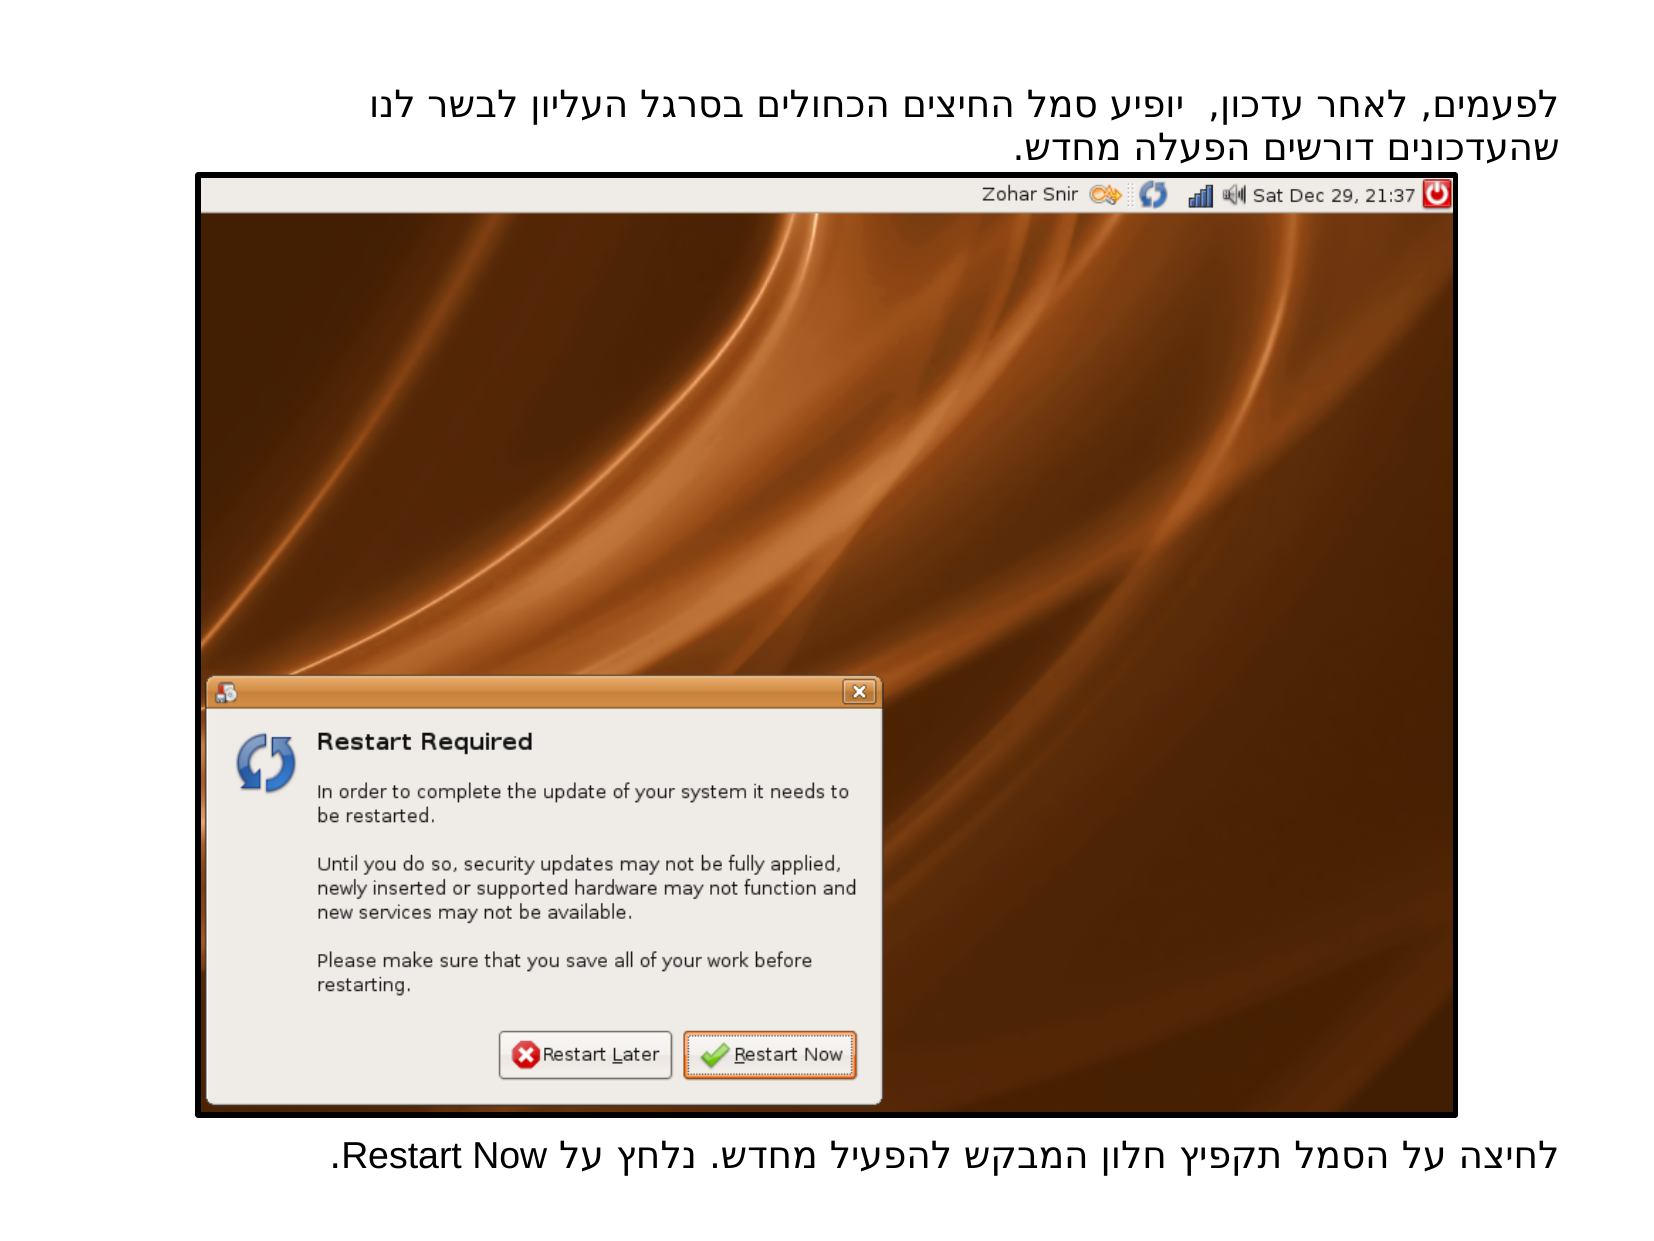

לפעמים, לאחר עדכון, יופיע סמל החיצים הכחולים בסרגל העליון לבשר לנו שהעדכונים דורשים הפעלה מחדש.
לחיצה על הסמל תקפיץ חלון המבקש להפעיל מחדש. נלחץ על Restart Now.